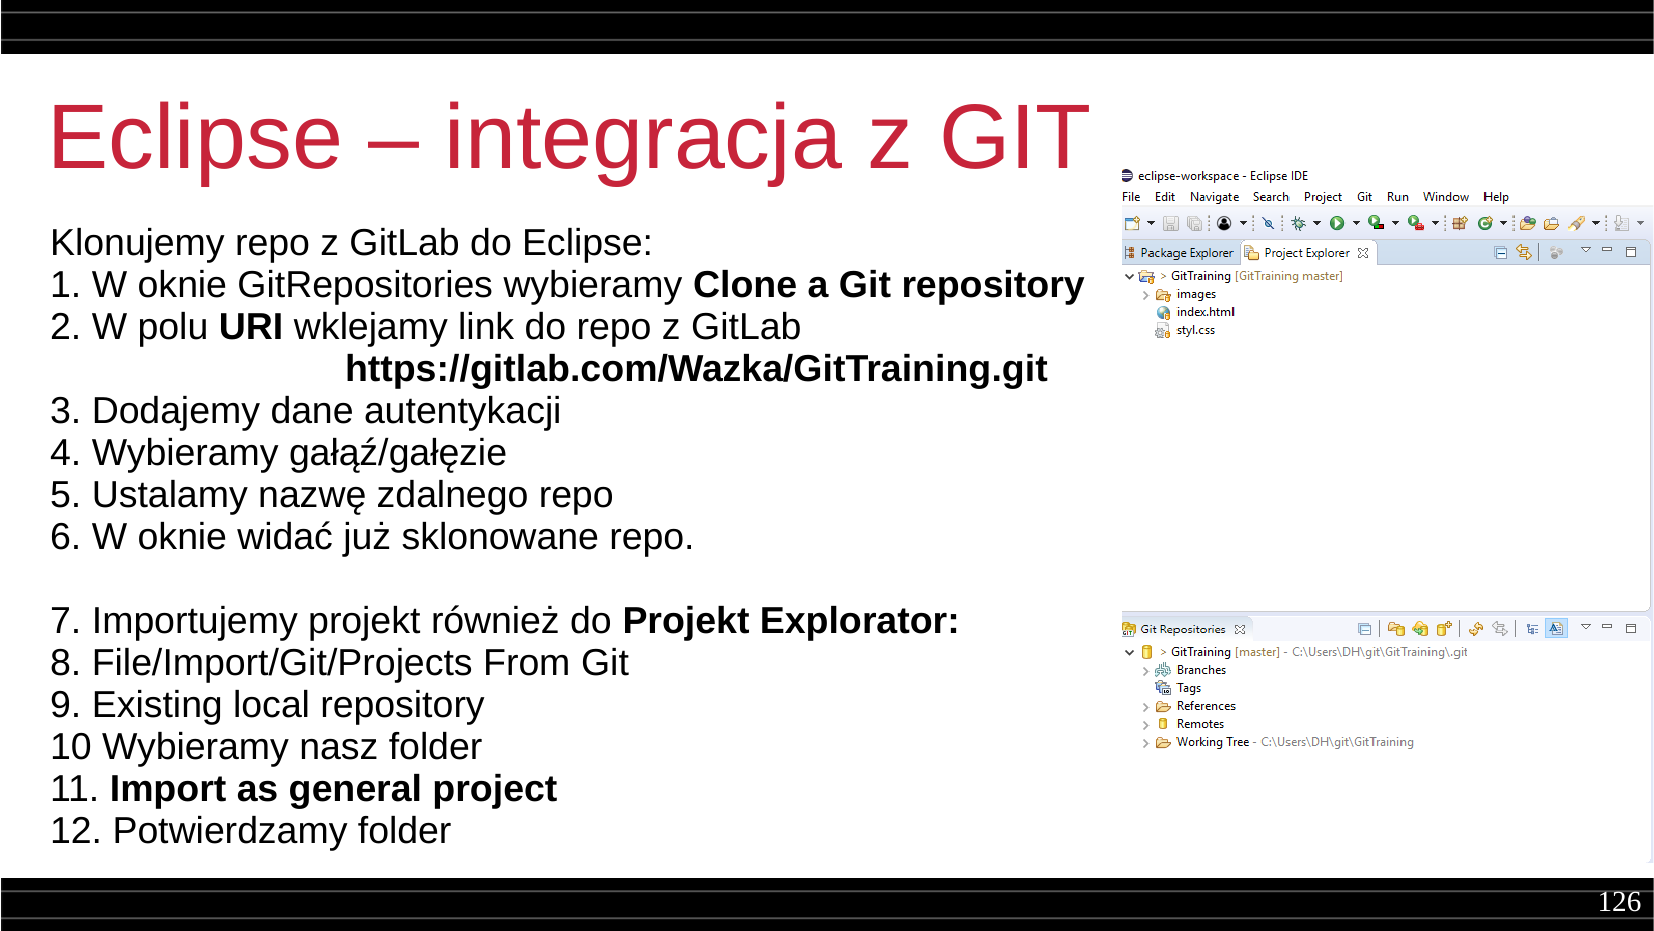

# Eclipse – integracja z GIT
Klonujemy repo z GitLab do Eclipse:
1. W oknie GitRepositories wybieramy Clone a Git repository
2. W polu URI wklejamy link do repo z GitLab
https://gitlab.com/Wazka/GitTraining.git
3. Dodajemy dane autentykacji
4. Wybieramy gałąź/gałęzie
5. Ustalamy nazwę zdalnego repo
6. W oknie widać już sklonowane repo.
7. Importujemy projekt również do Projekt Explorator:
8. File/Import/Git/Projects From Git
9. Existing local repository
10 Wybieramy nasz folder
11. Import as general project
12. Potwierdzamy folder